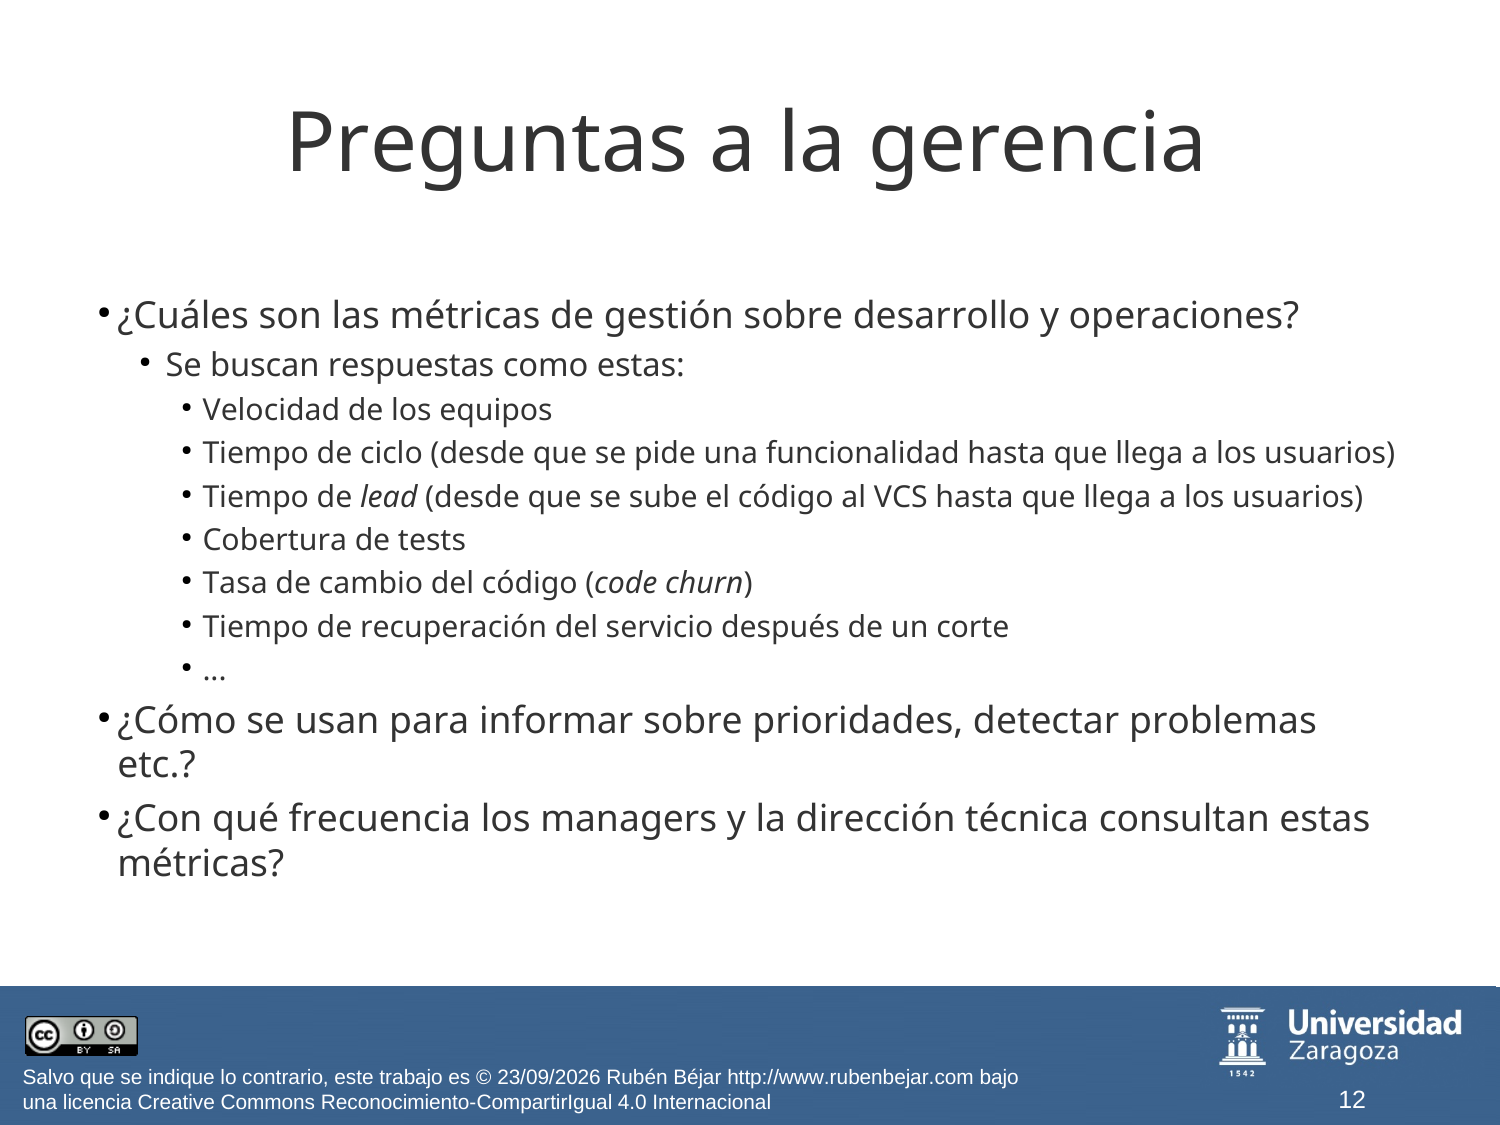

# Preguntas a la gerencia
¿Cuáles son las métricas de gestión sobre desarrollo y operaciones?
Se buscan respuestas como estas:
Velocidad de los equipos
Tiempo de ciclo (desde que se pide una funcionalidad hasta que llega a los usuarios)
Tiempo de lead (desde que se sube el código al VCS hasta que llega a los usuarios)
Cobertura de tests
Tasa de cambio del código (code churn)
Tiempo de recuperación del servicio después de un corte
...
¿Cómo se usan para informar sobre prioridades, detectar problemas etc.?
¿Con qué frecuencia los managers y la dirección técnica consultan estas métricas?